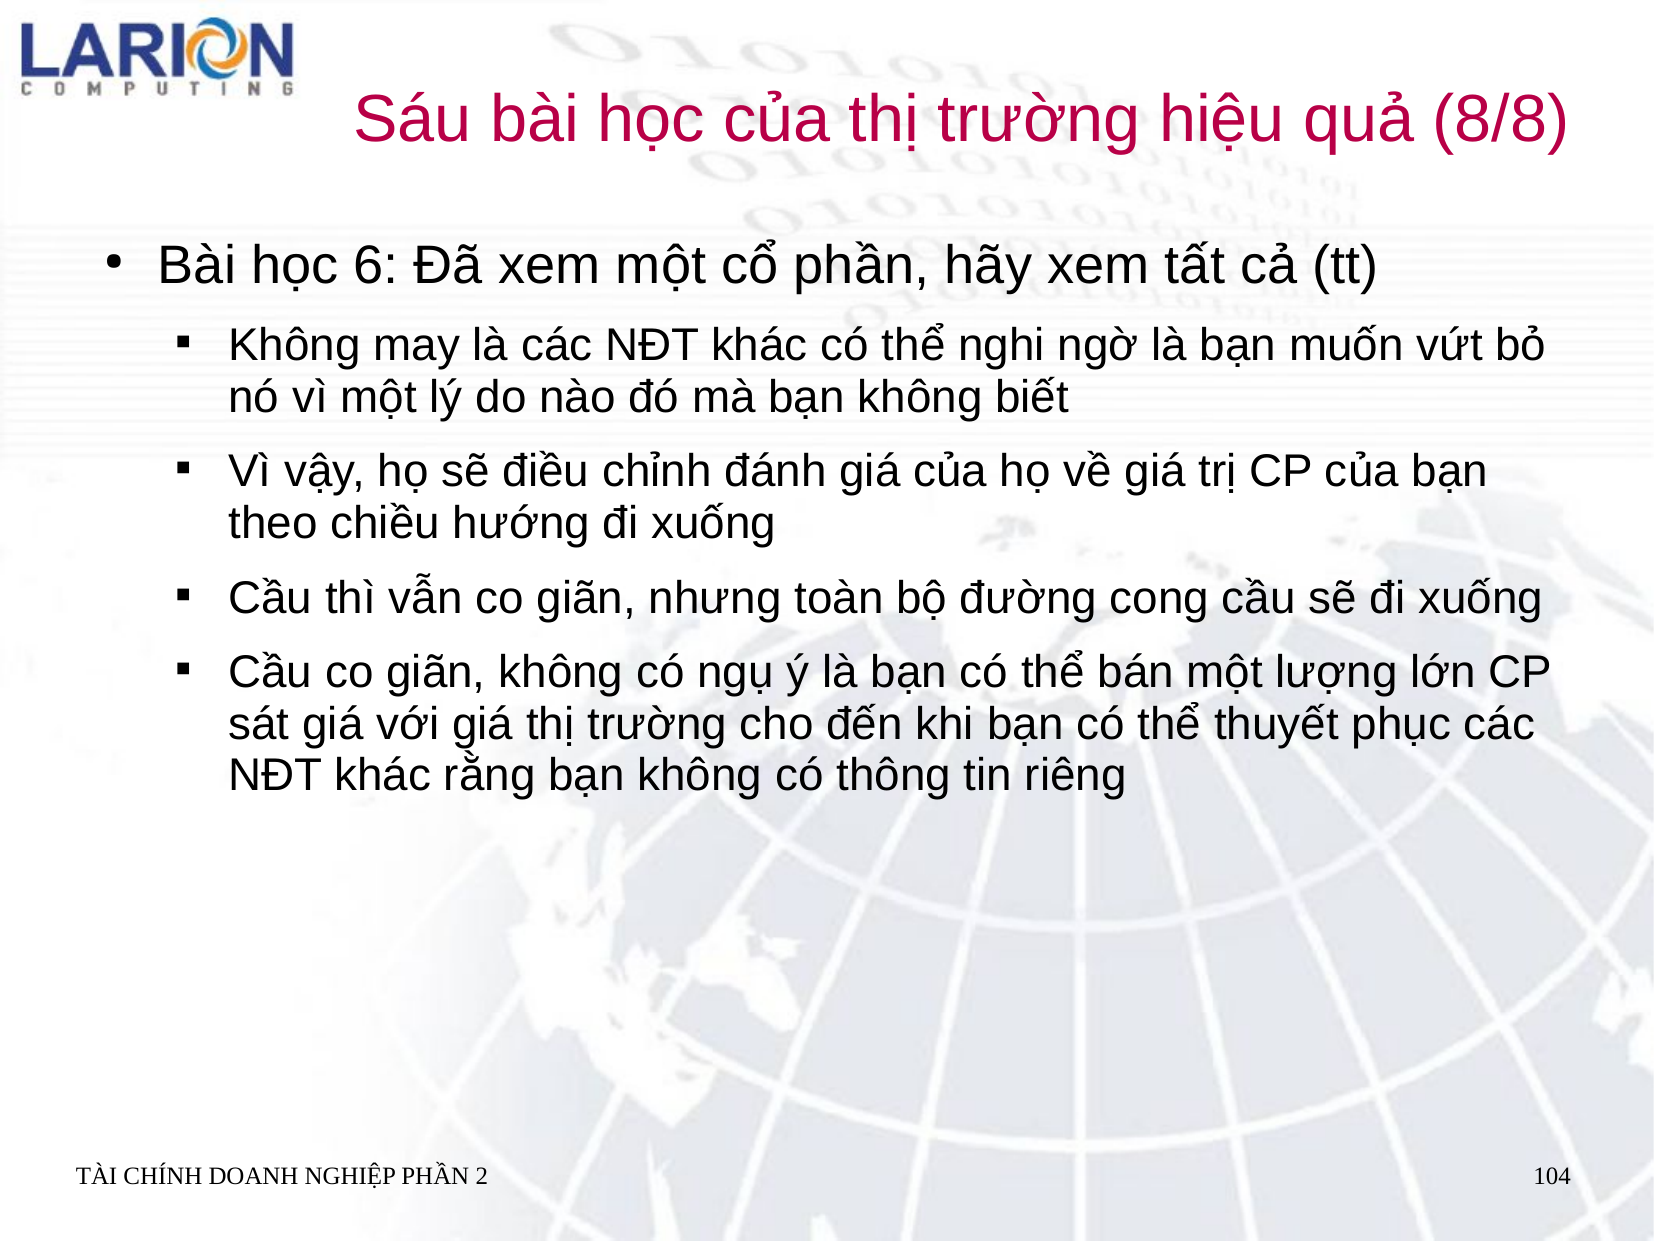

# Sáu bài học của thị trường hiệu quả (8/8)
Bài học 6: Đã xem một cổ phần, hãy xem tất cả (tt)
Không may là các NĐT khác có thể nghi ngờ là bạn muốn vứt bỏ nó vì một lý do nào đó mà bạn không biết
Vì vậy, họ sẽ điều chỉnh đánh giá của họ về giá trị CP của bạn theo chiều hướng đi xuống
Cầu thì vẫn co giãn, nhưng toàn bộ đường cong cầu sẽ đi xuống
Cầu co giãn, không có ngụ ý là bạn có thể bán một lượng lớn CP sát giá với giá thị trường cho đến khi bạn có thể thuyết phục các NĐT khác rằng bạn không có thông tin riêng
TÀI CHÍNH DOANH NGHIỆP PHẦN 2
104